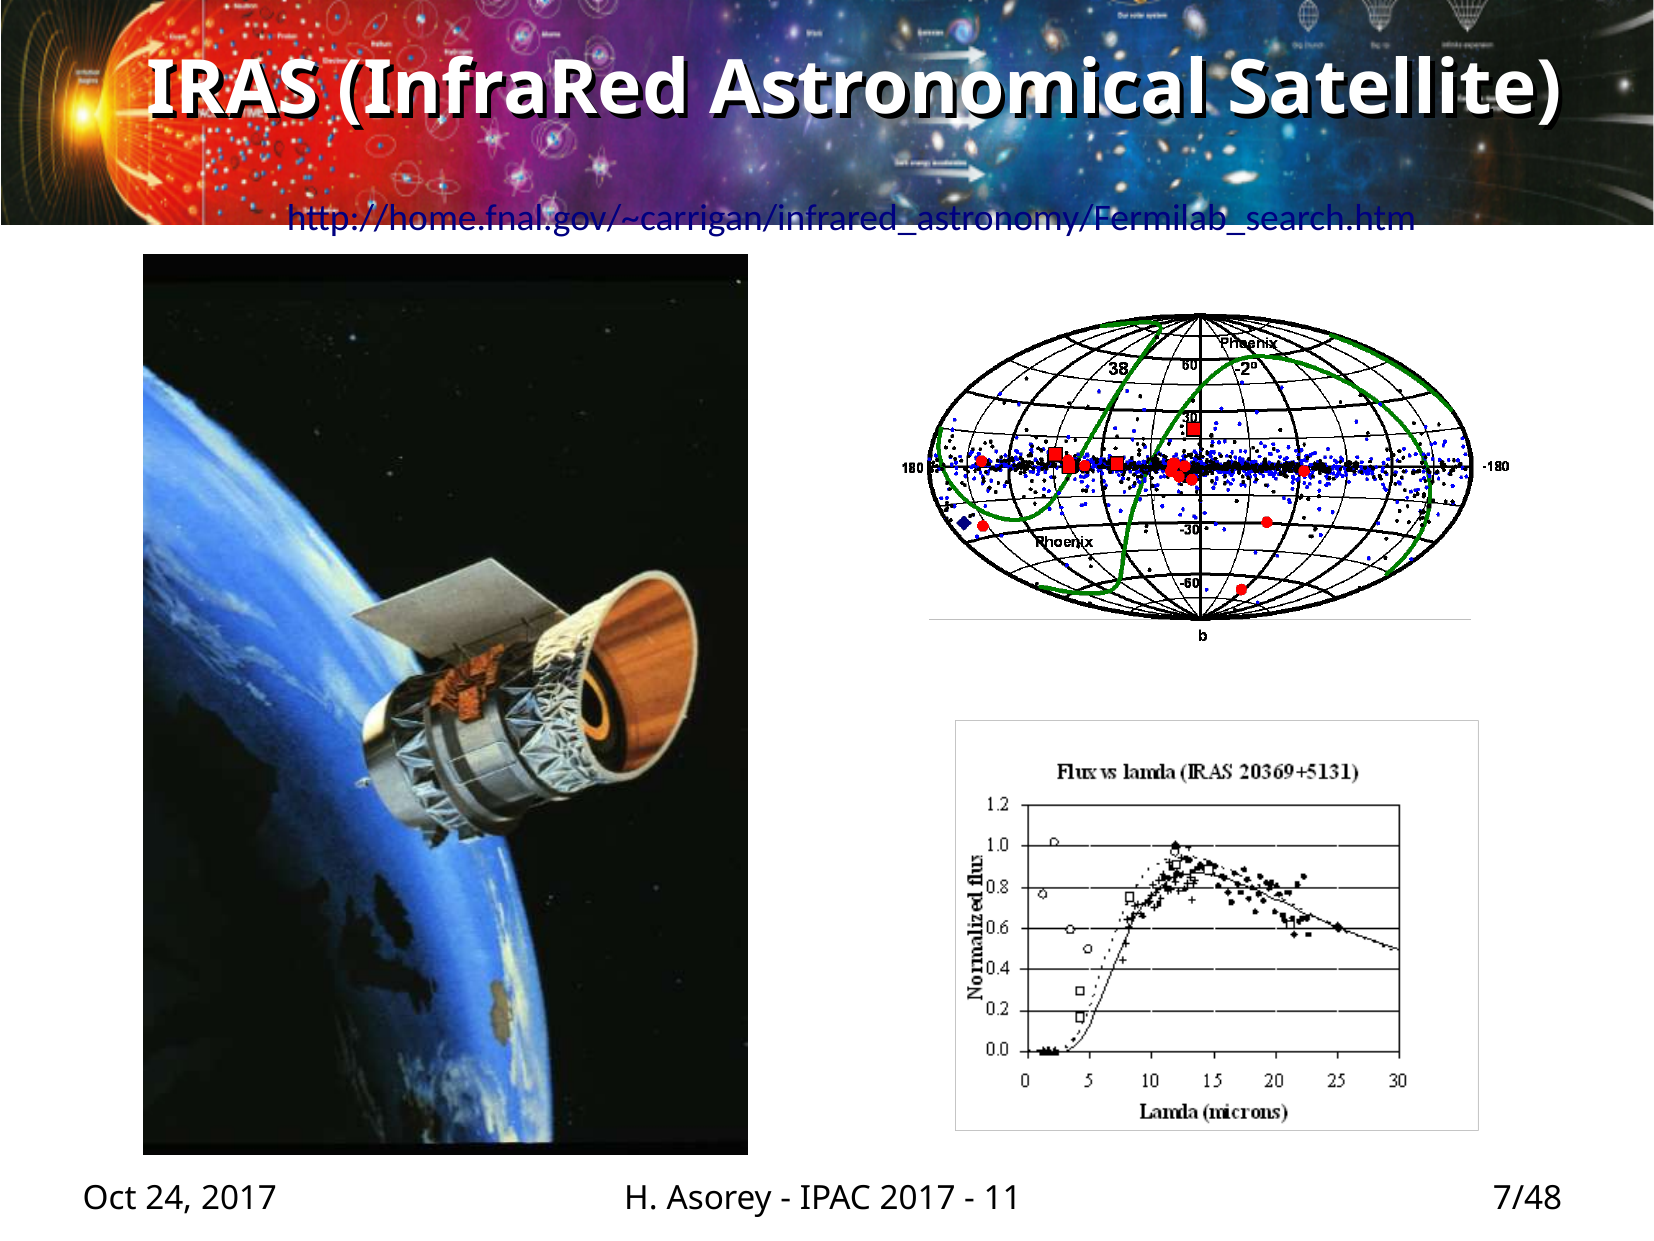

# IRAS (InfraRed Astronomical Satellite)
http://home.fnal.gov/~carrigan/infrared_astronomy/Fermilab_search.htm
Oct 24, 2017
H. Asorey - IPAC 2017 - 11
7